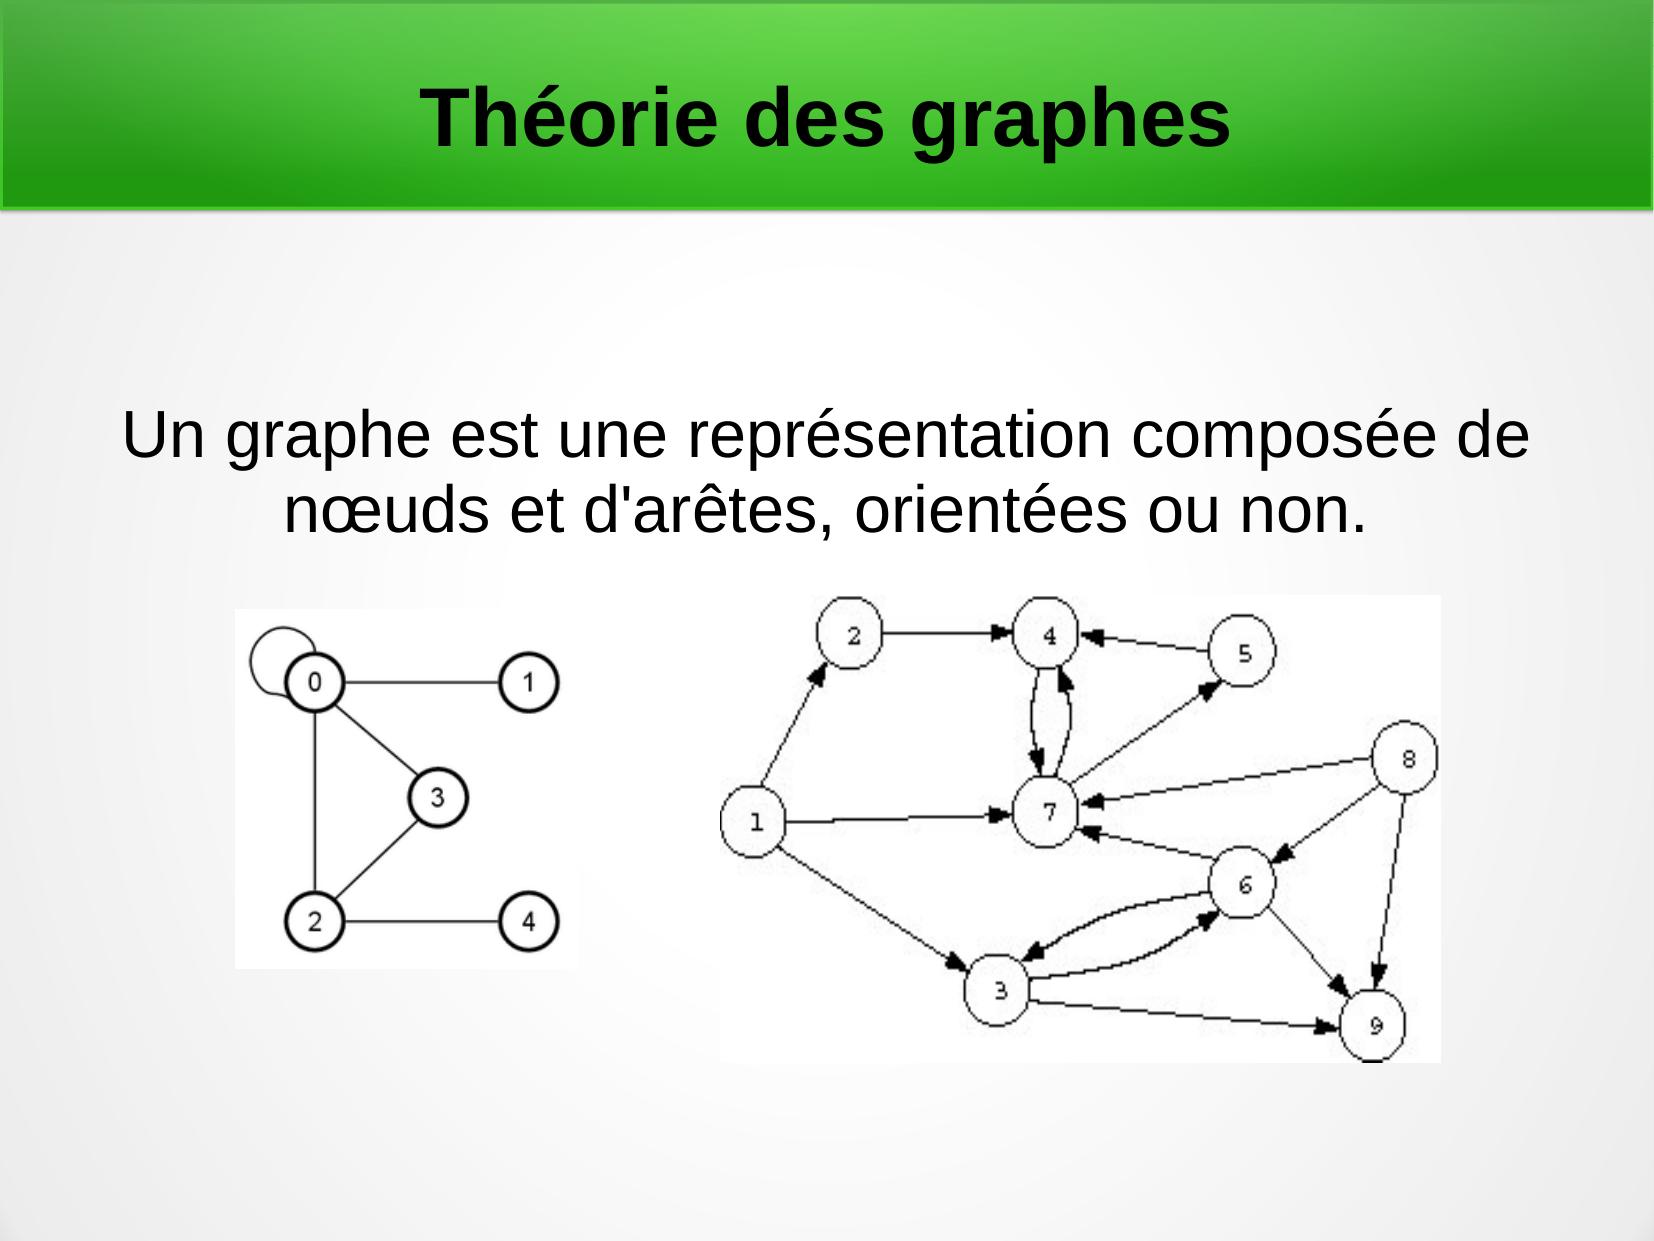

# Théorie des graphes
Un graphe est une représentation composée de nœuds et d'arêtes, orientées ou non.